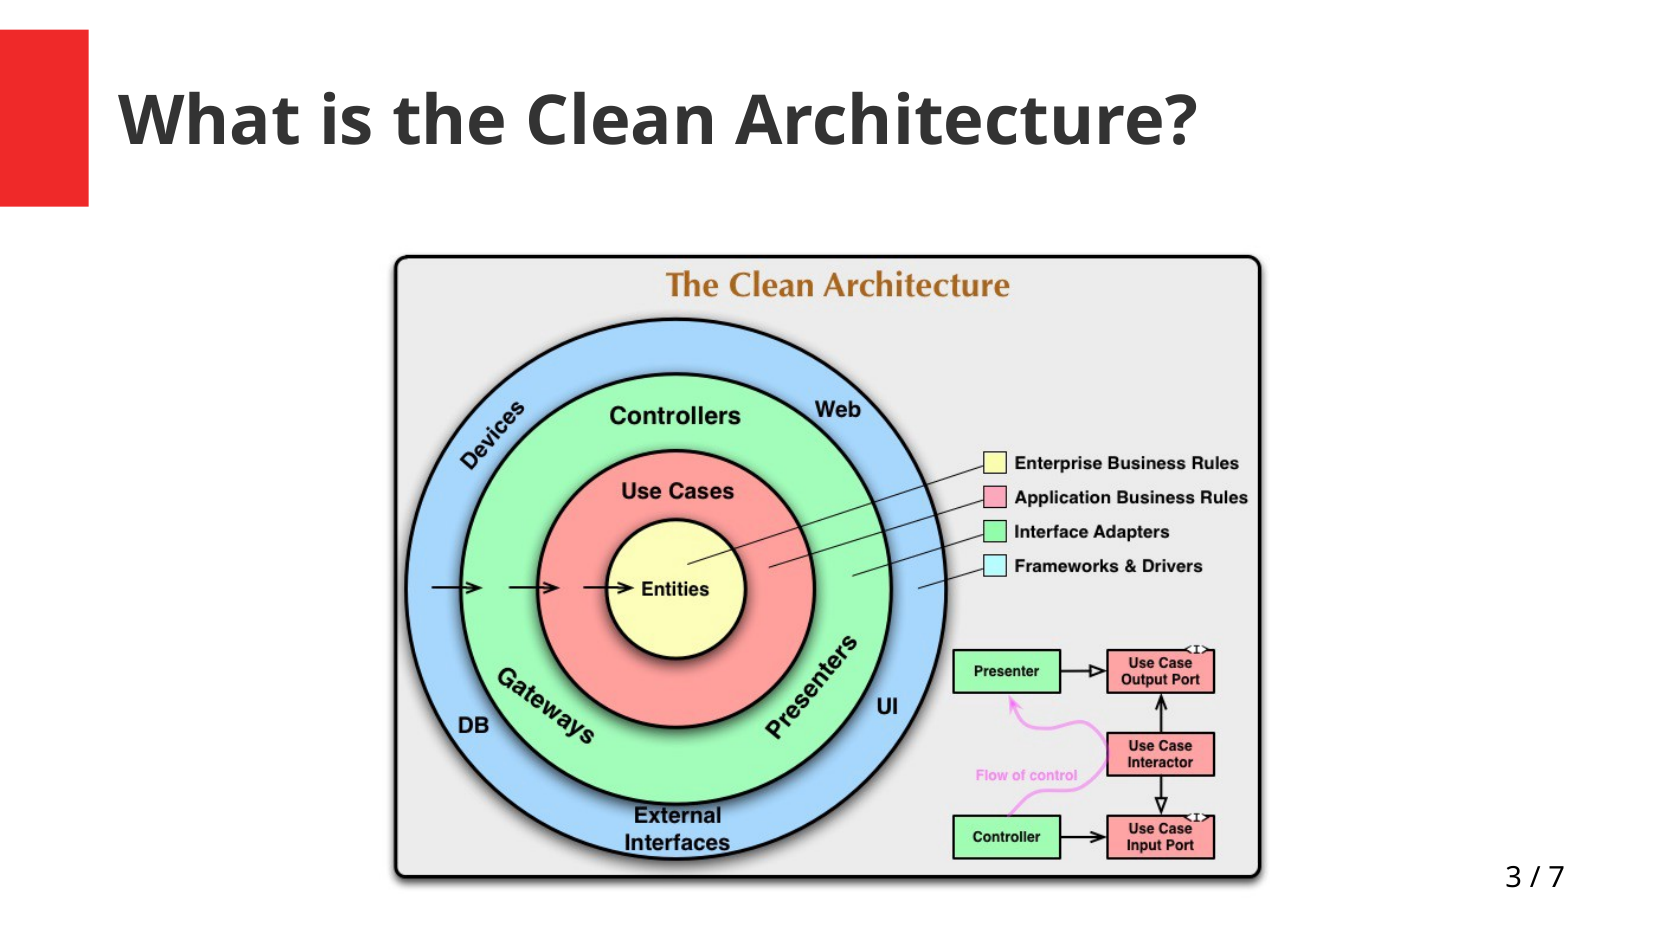

# What is the Clean Architecture?
3